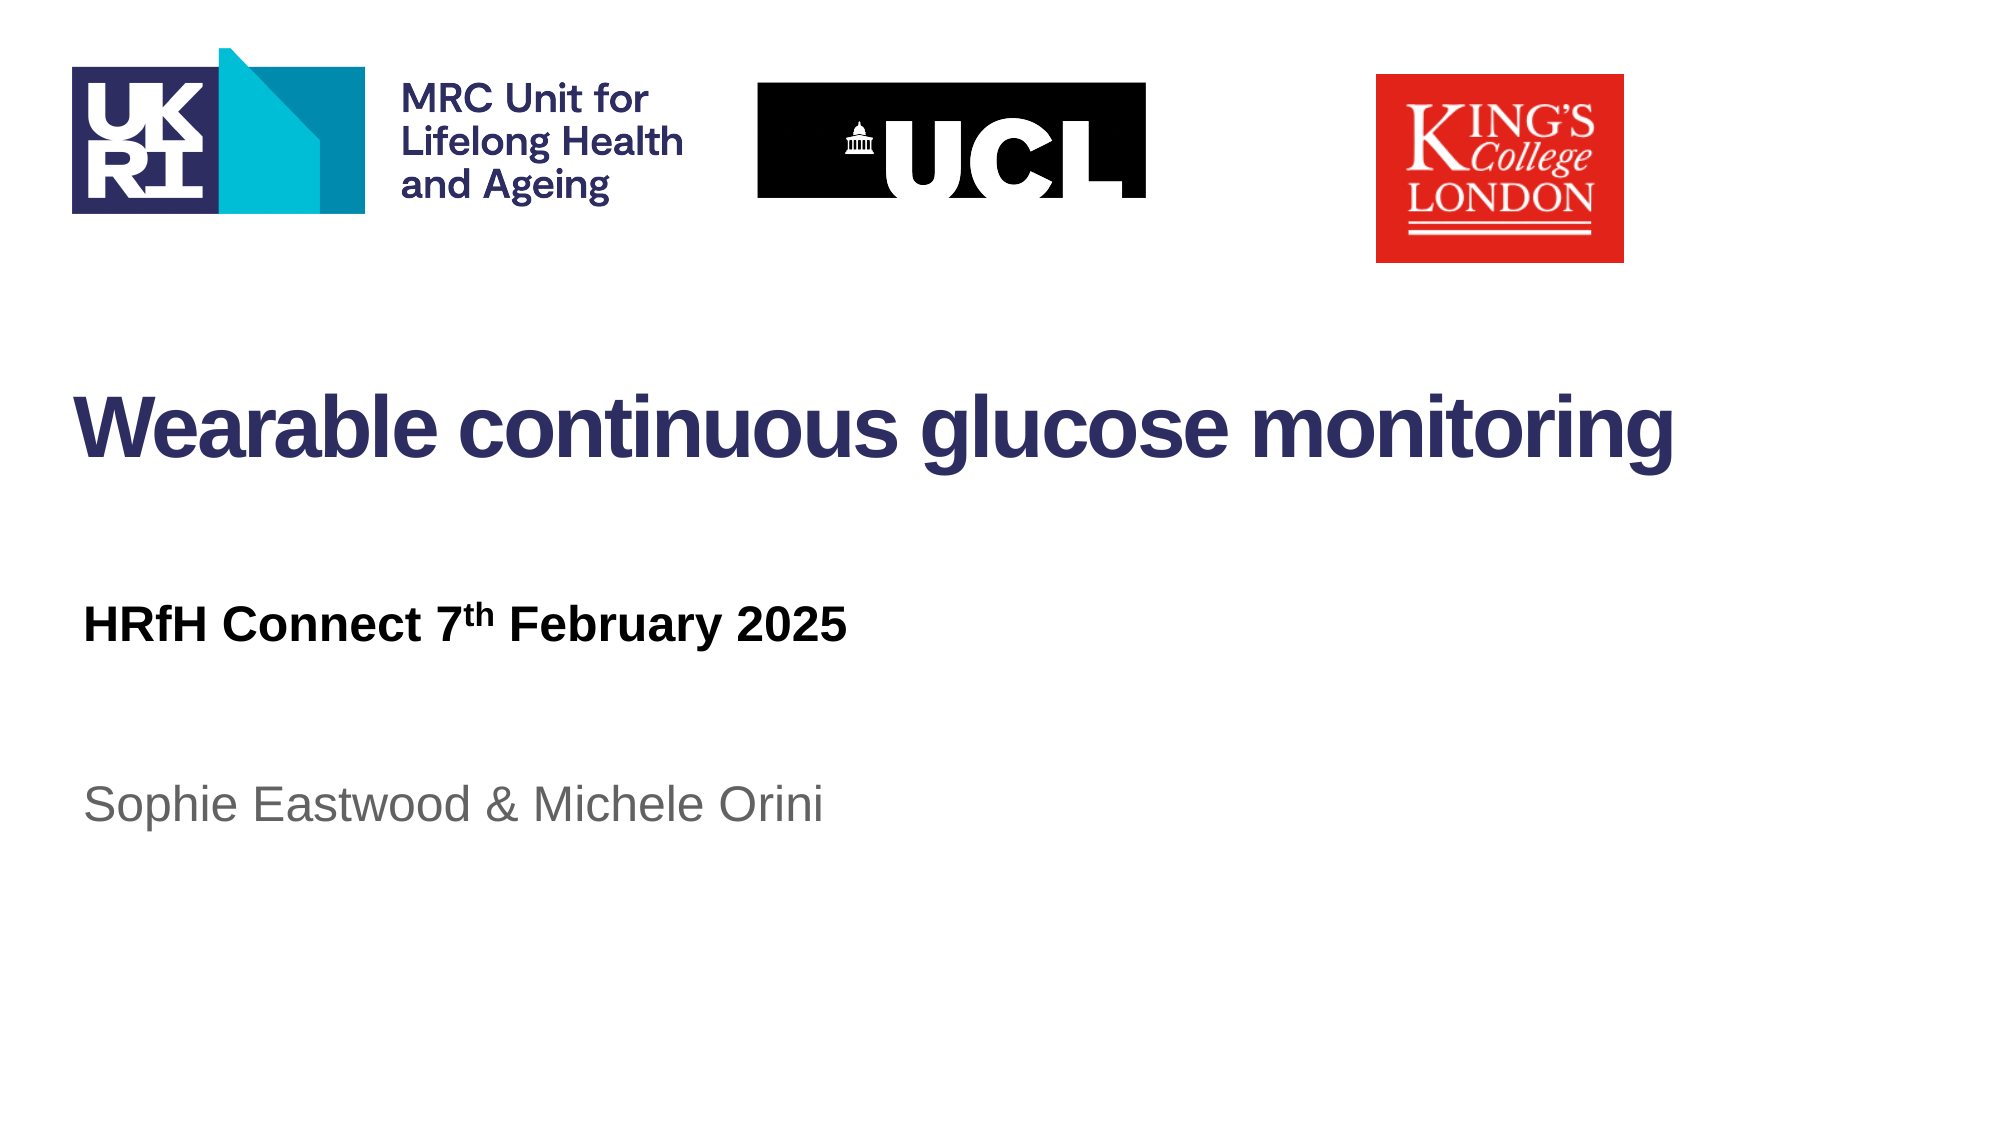

Wearable continuous glucose monitoring
HRfH Connect 7th February 2025
Sophie Eastwood & Michele Orini